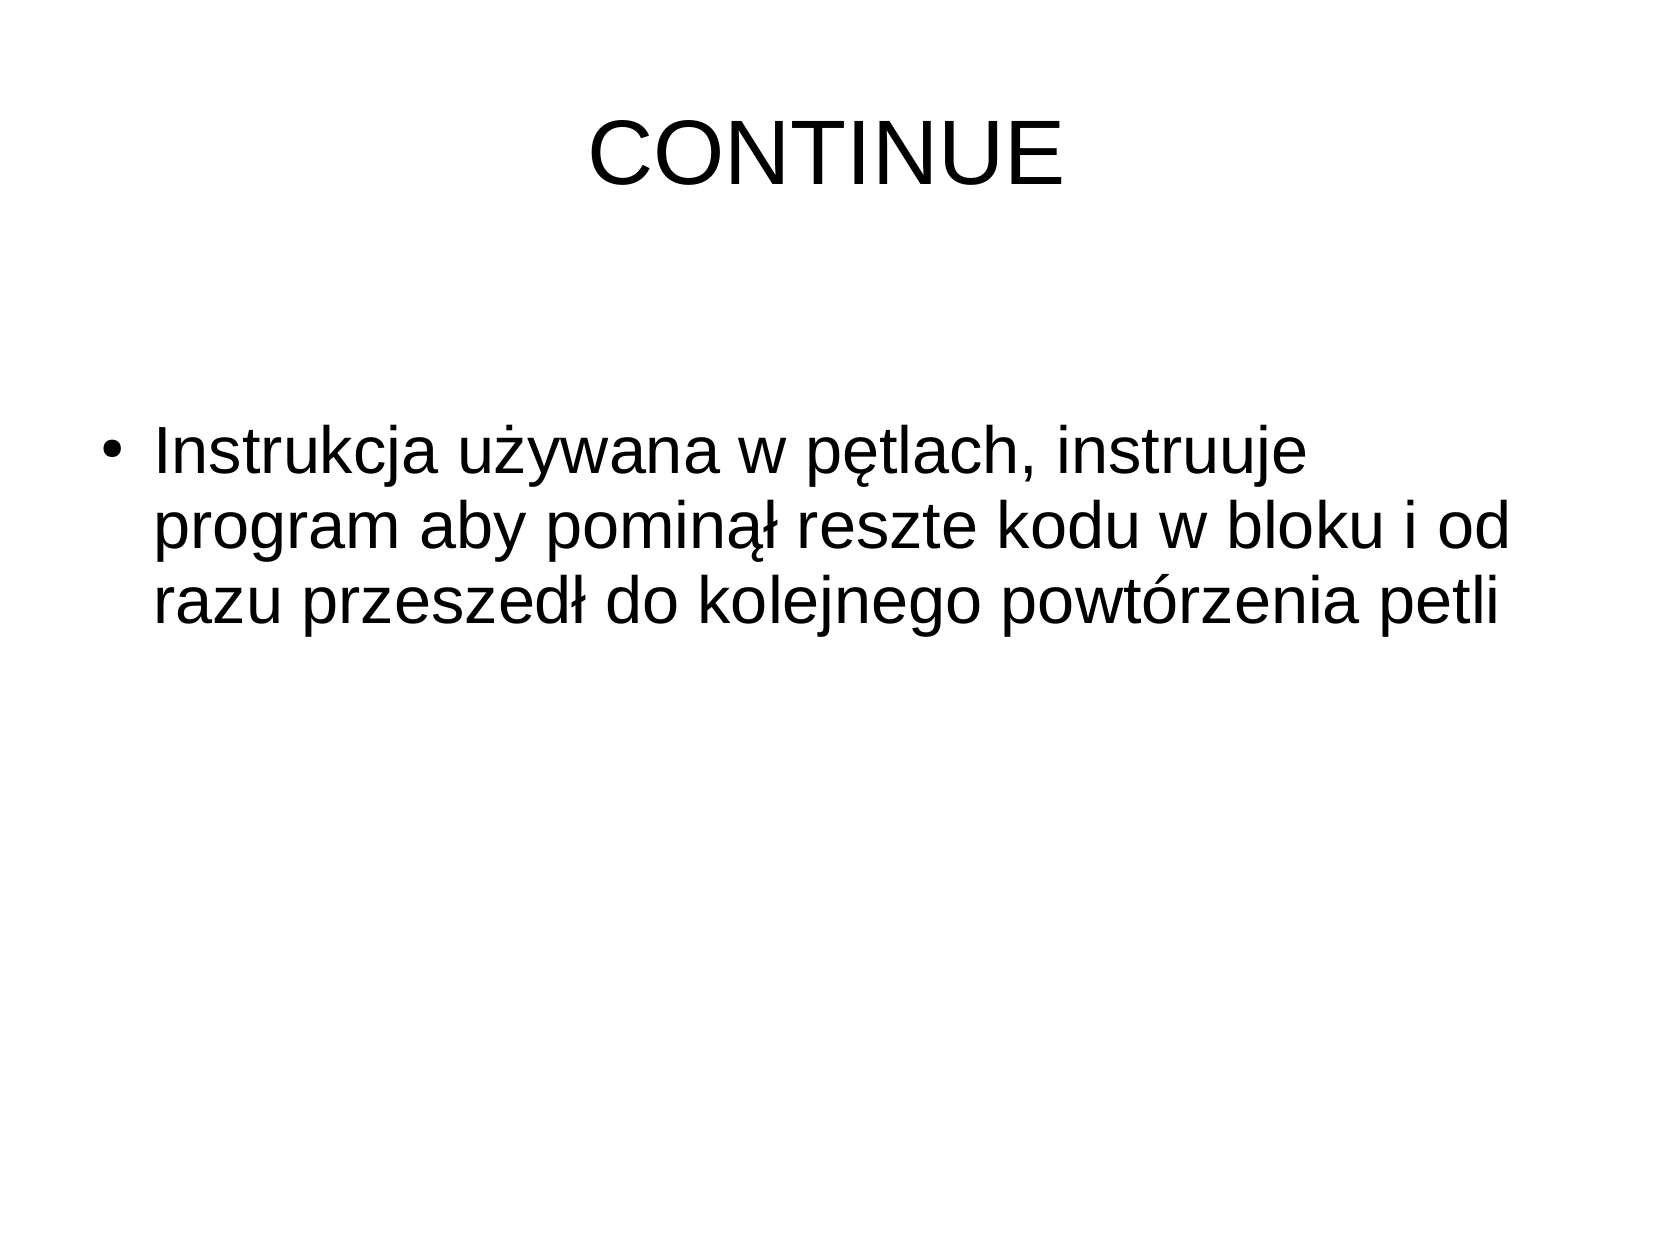

# CONTINUE
Instrukcja używana w pętlach, instruuje program aby pominął reszte kodu w bloku i od razu przeszedł do kolejnego powtórzenia petli